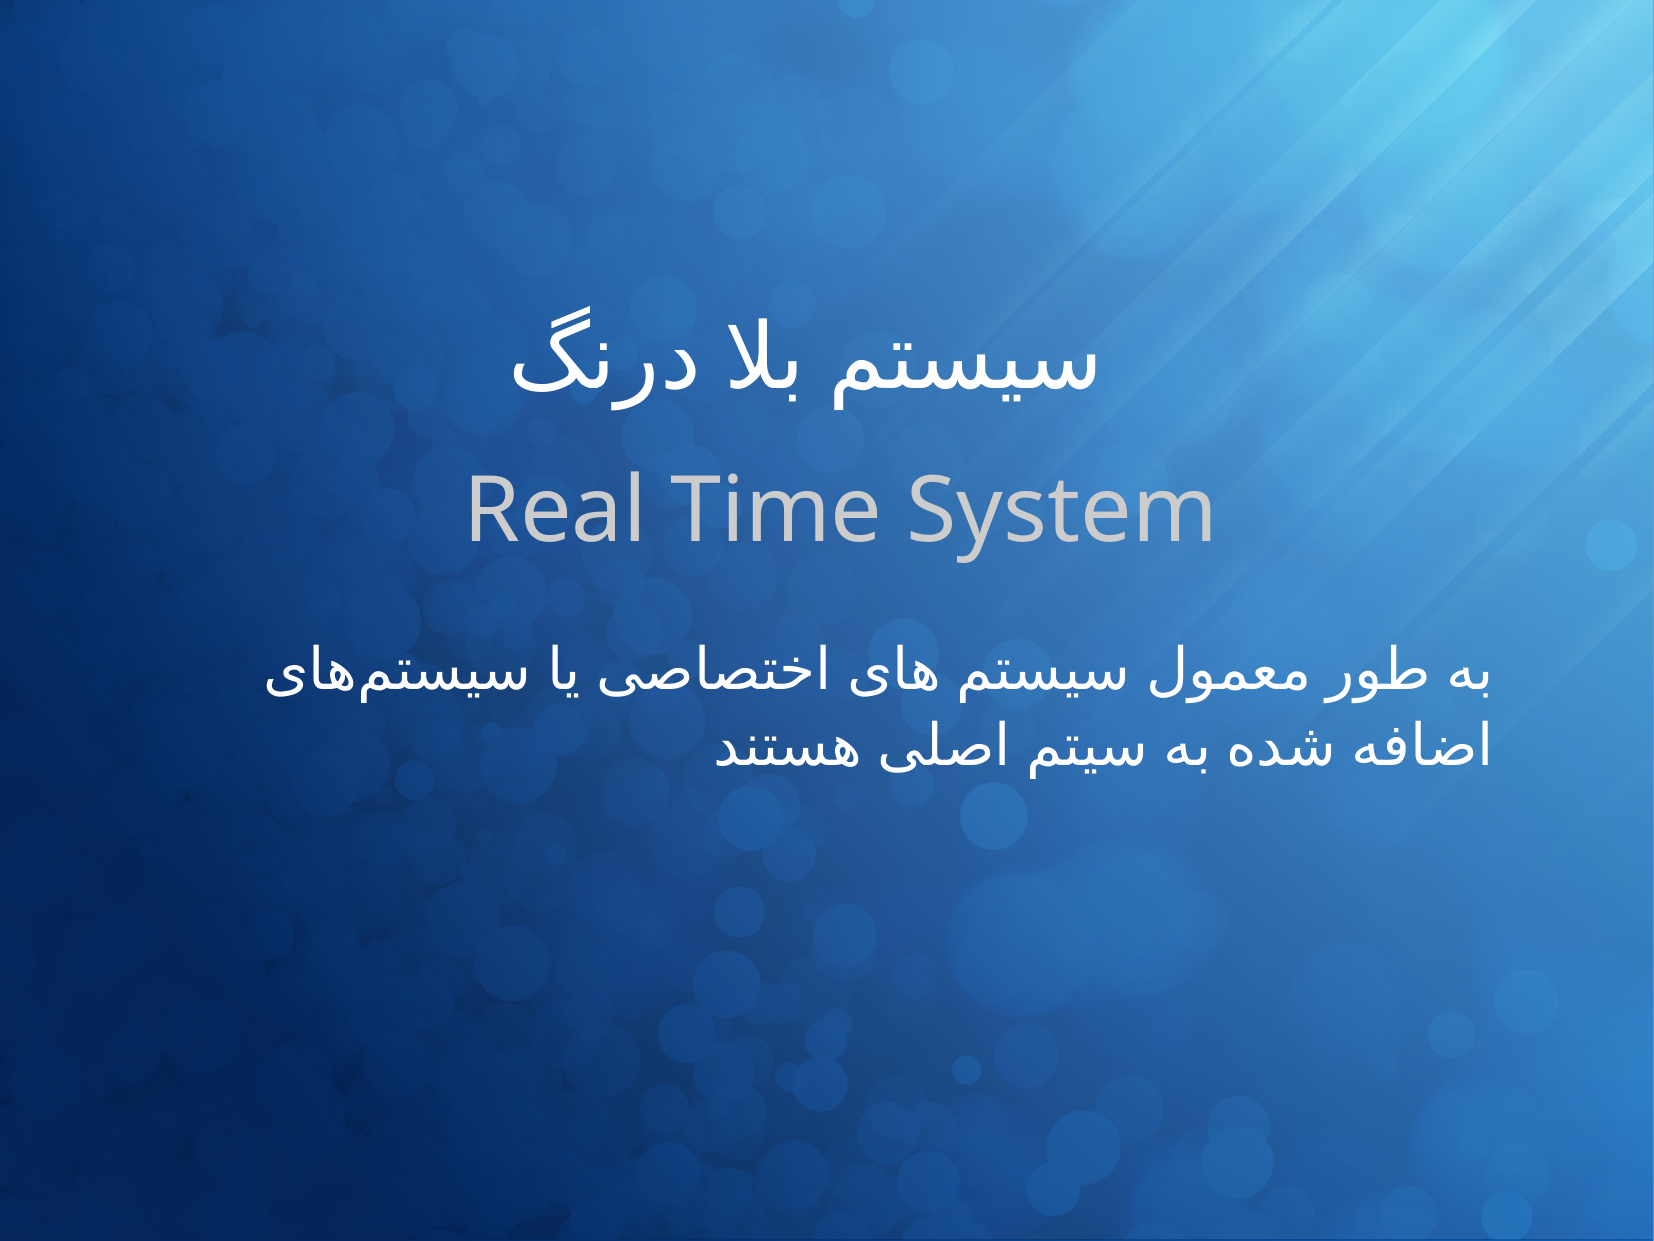

# سیستم بلا درنگ
Real Time System
به طور معمول سیستم های اختصاصی یا سیستم‌های اضافه شده به سیتم اصلی هستند